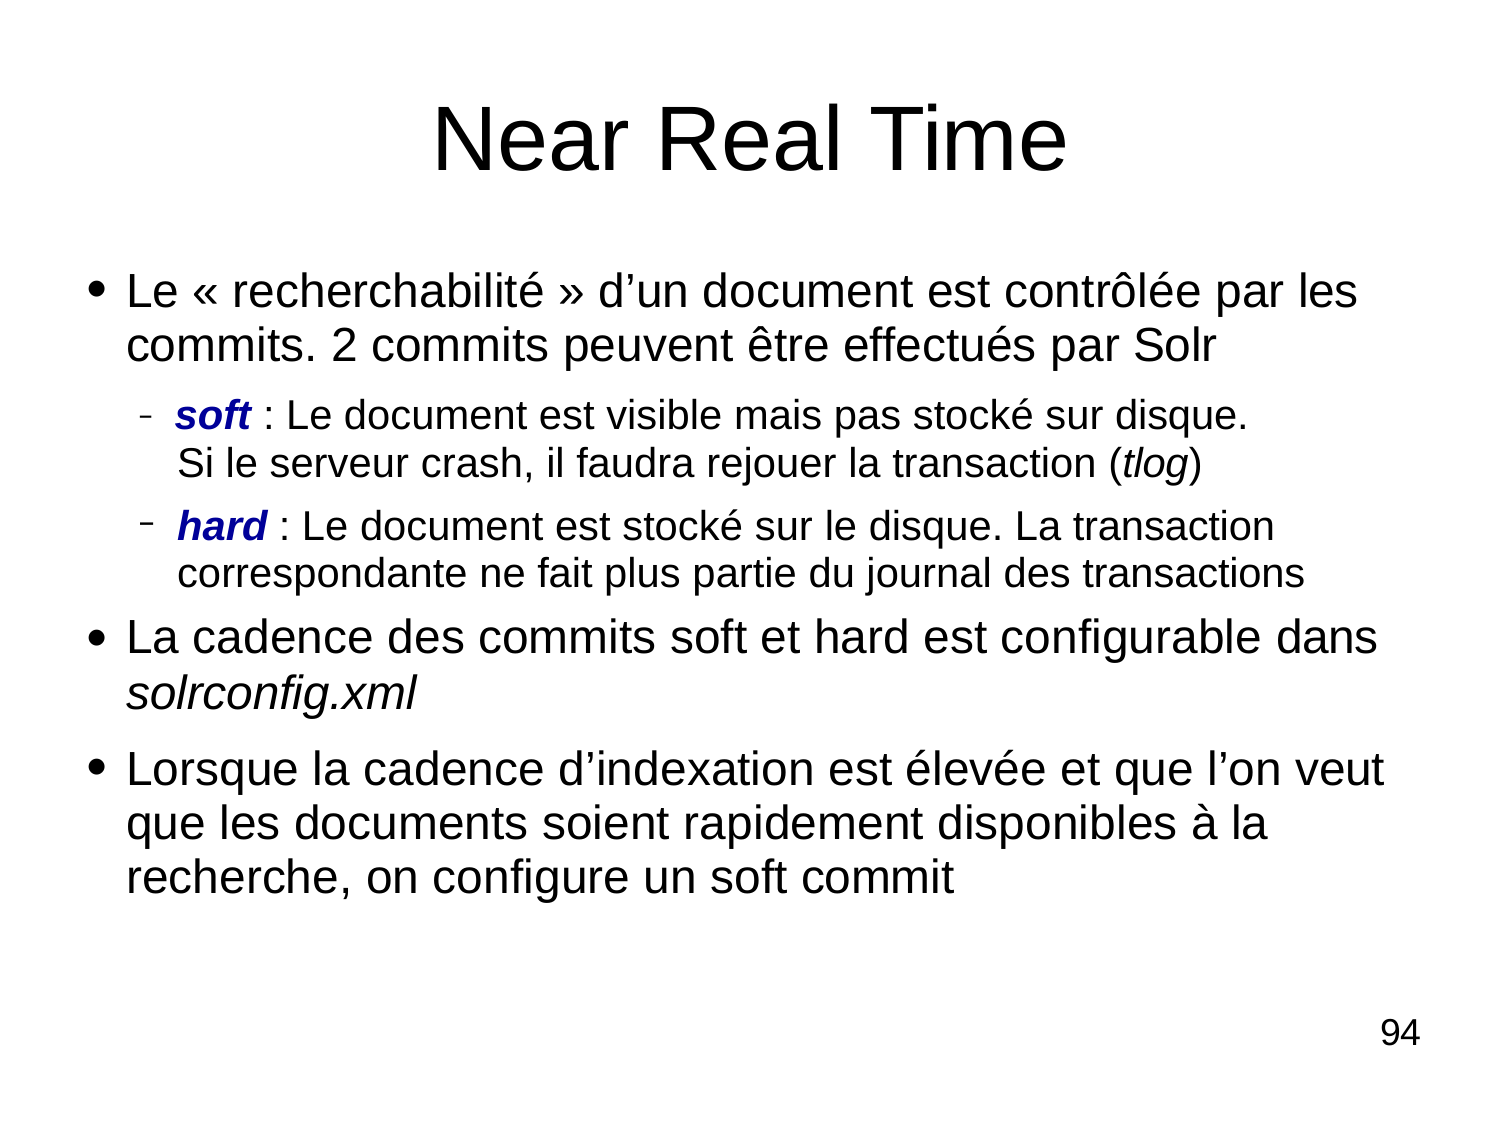

# Near Real Time
Le « recherchabilité » d’un document est contrôlée par les commits. 2 commits peuvent être effectués par Solr
●
– soft : Le document est visible mais pas stocké sur disque. Si le serveur crash, il faudra rejouer la transaction (tlog)
hard : Le document est stocké sur le disque. La transaction correspondante ne fait plus partie du journal des transactions
–
La cadence des commits soft et hard est configurable dans
solrconfig.xml
Lorsque la cadence d’indexation est élevée et que l’on veut que les documents soient rapidement disponibles à la recherche, on configure un soft commit
●
●
94